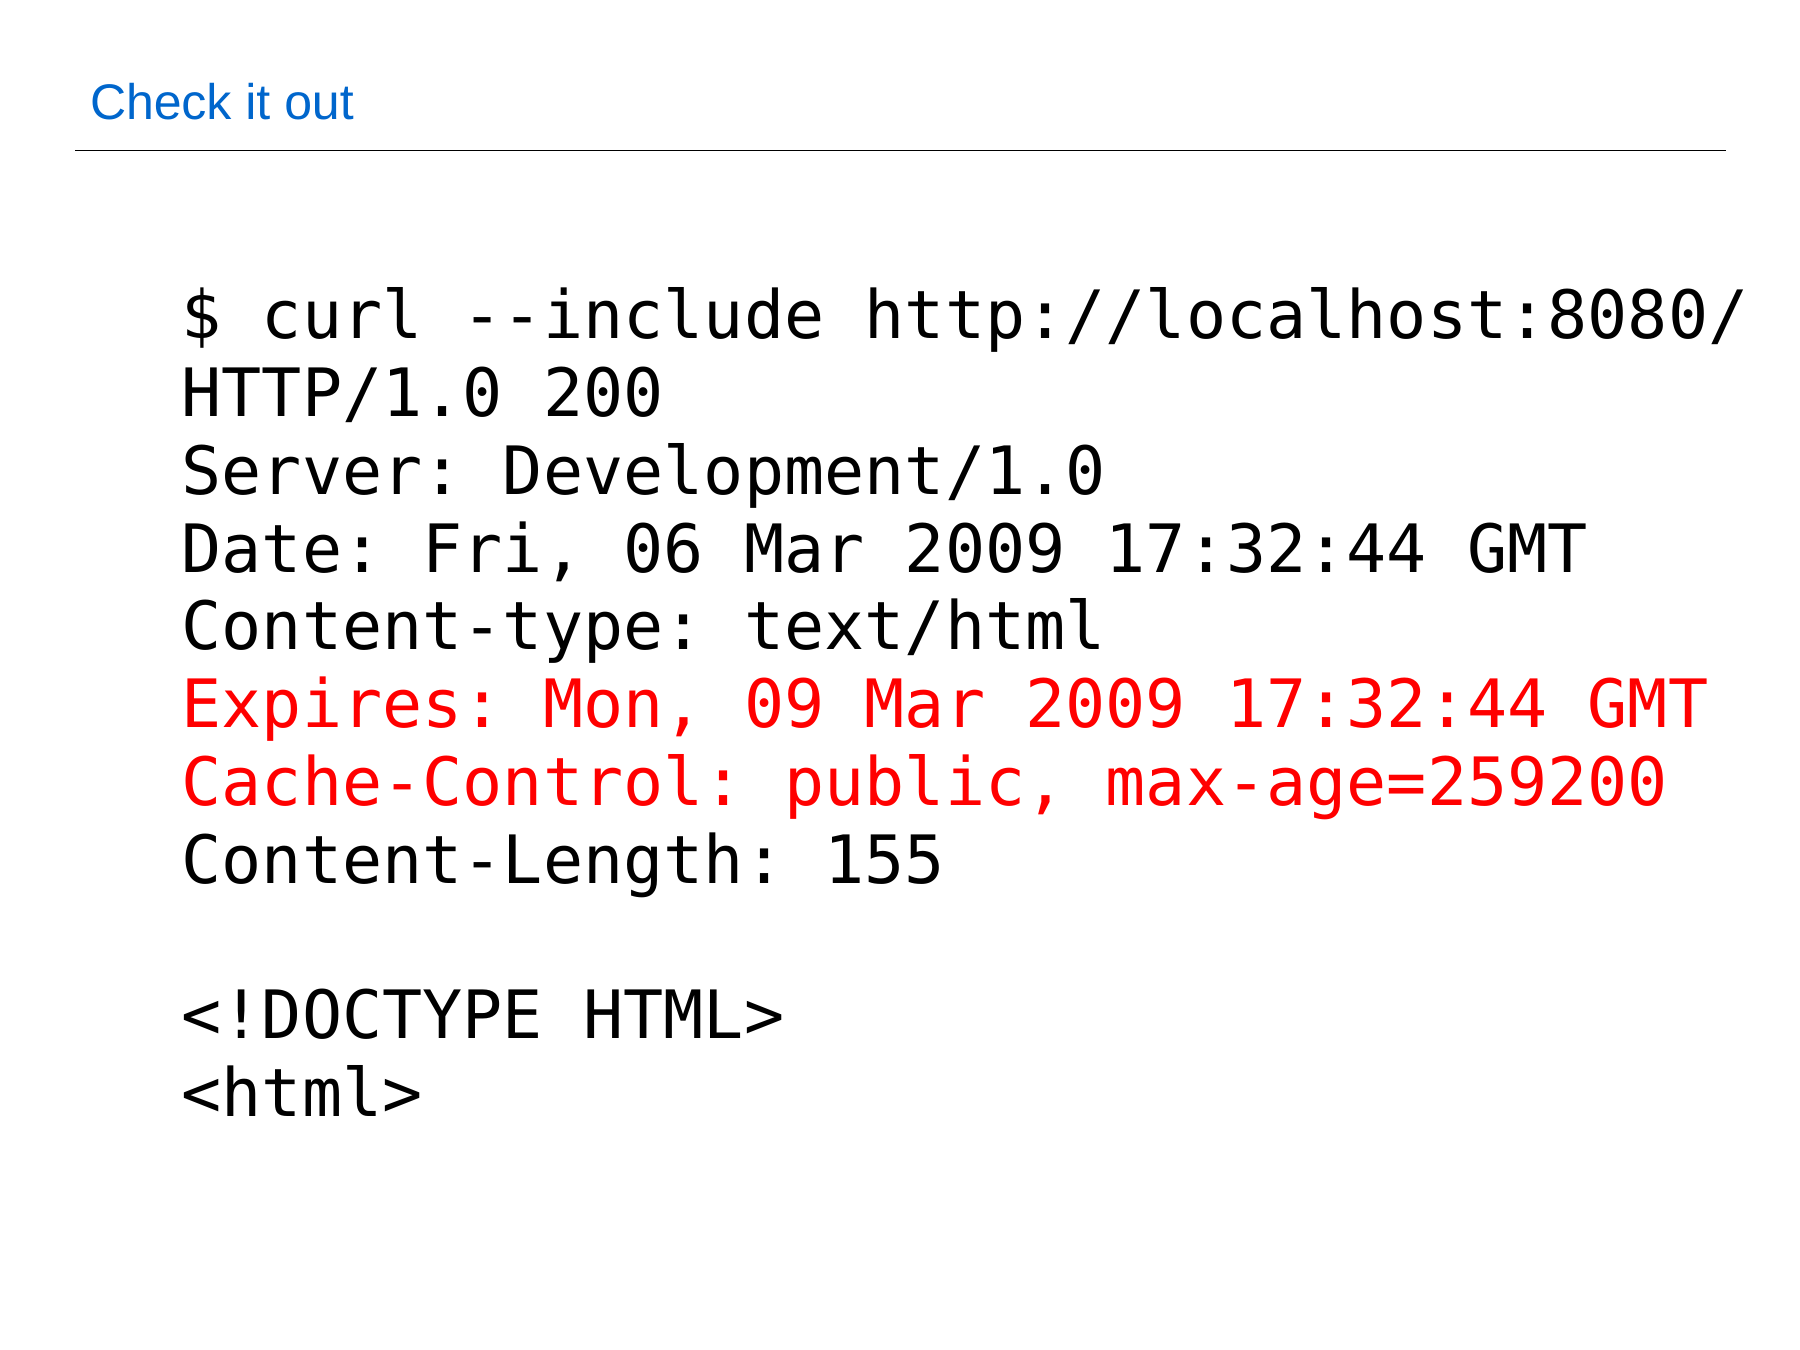

# Check it out
$ curl --include http://localhost:8080/
HTTP/1.0 200
Server: Development/1.0
Date: Fri, 06 Mar 2009 17:32:44 GMT
Content-type: text/html
Expires: Mon, 09 Mar 2009 17:32:44 GMT
Cache-Control: public, max-age=259200
Content-Length: 155
<!DOCTYPE HTML>
<html>